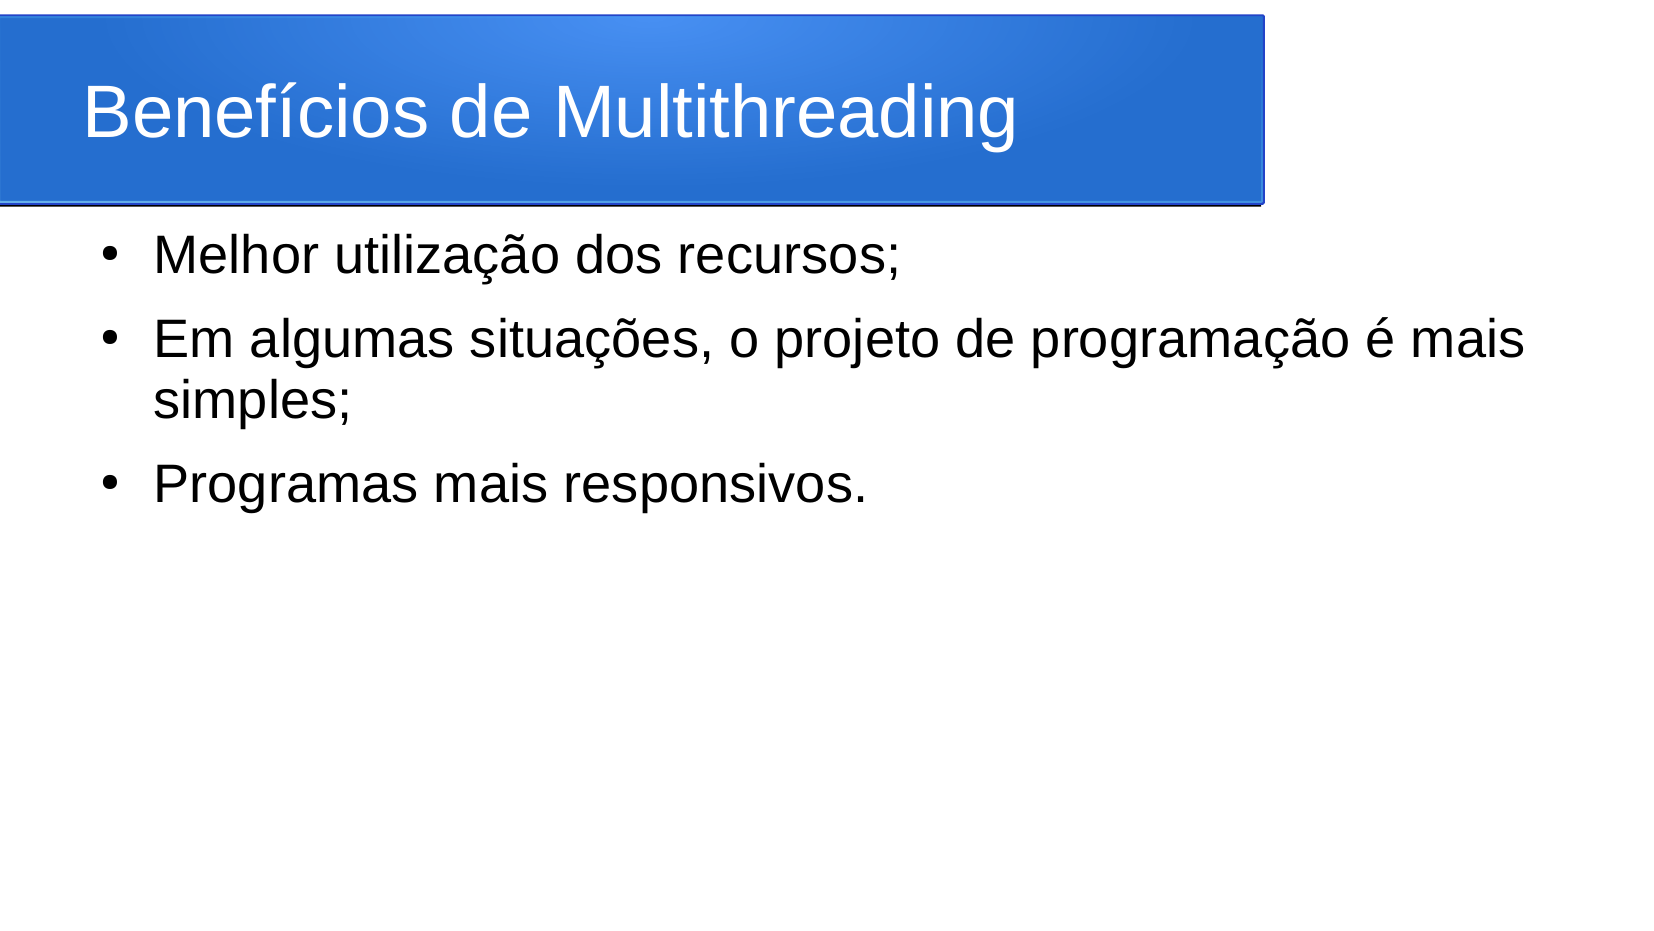

# Benefícios de Multithreading
Melhor utilização dos recursos;
Em algumas situações, o projeto de programação é mais simples;
Programas mais responsivos.